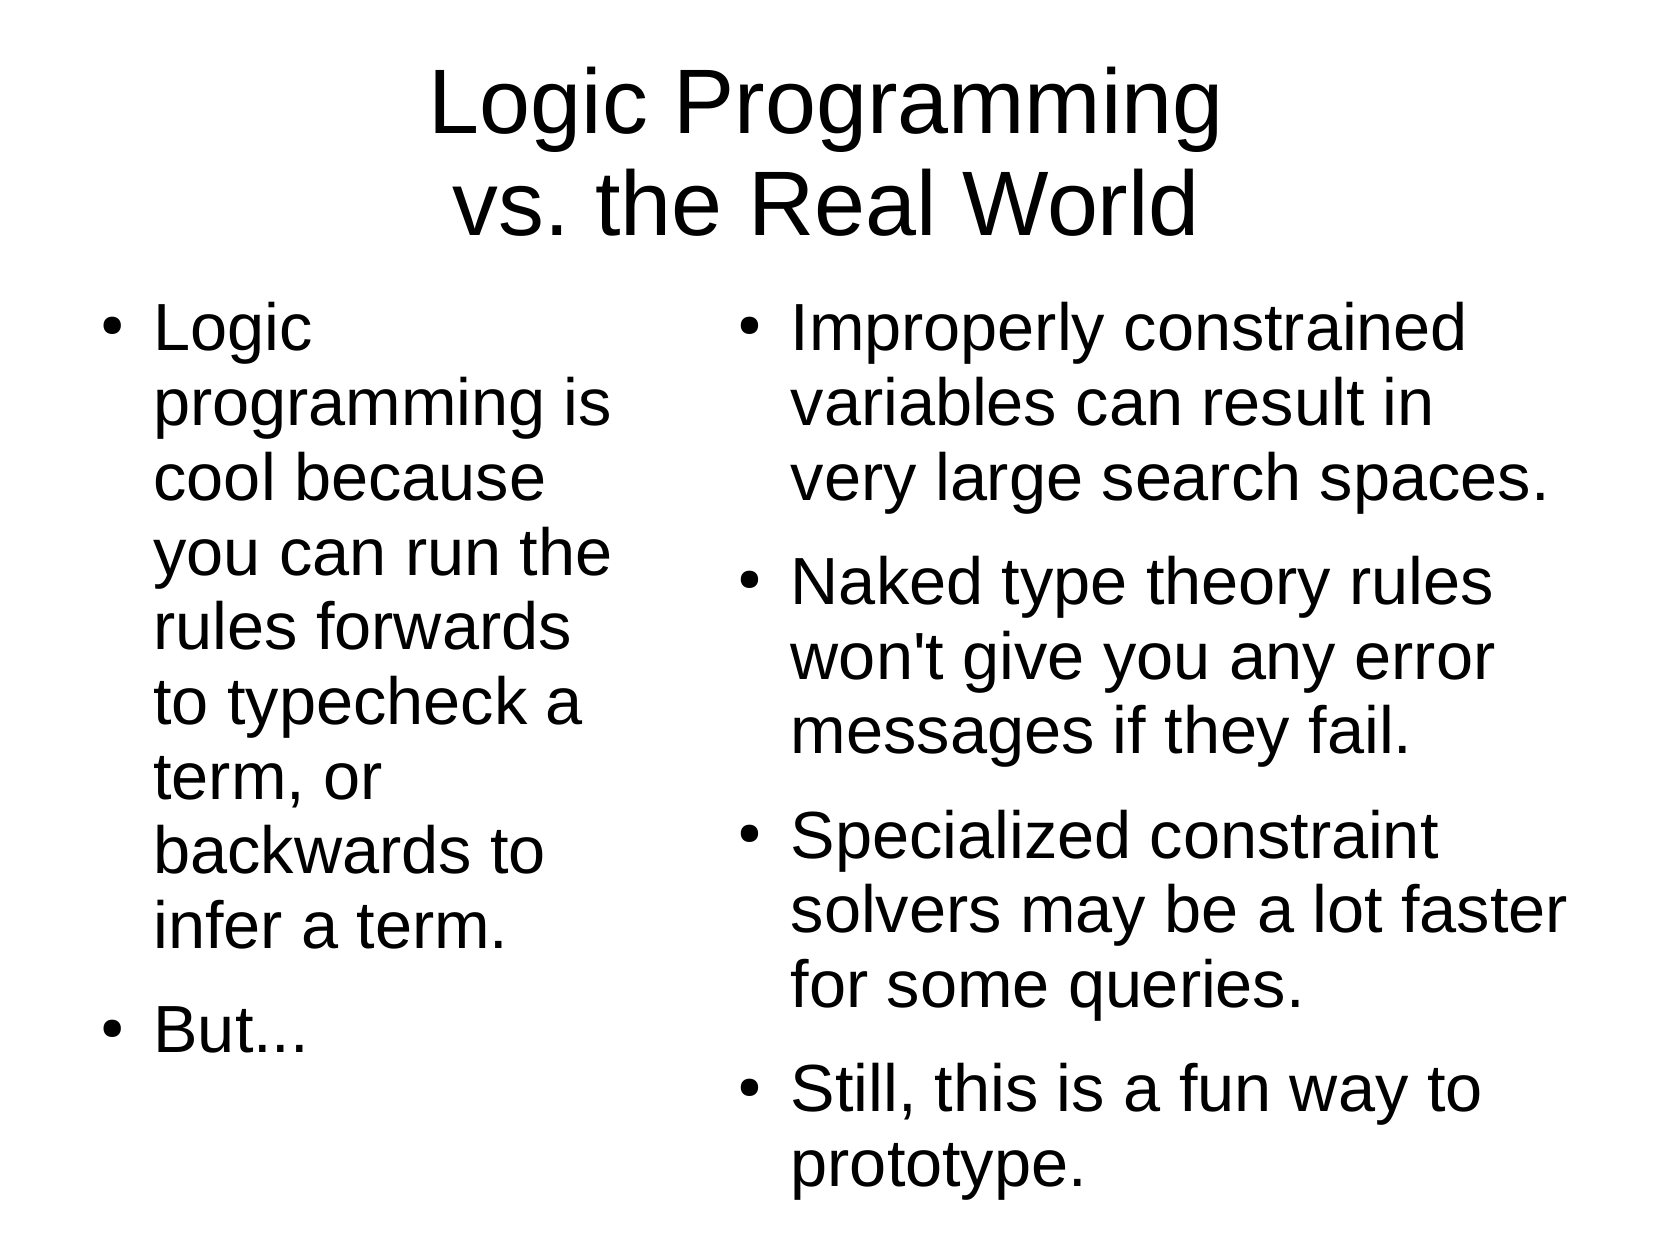

# Logic Programming vs. the Real World
Logic programming is cool because you can run the rules forwards to typecheck a term, or backwards to infer a term.
But...
Improperly constrained variables can result in very large search spaces.
Naked type theory rules won't give you any error messages if they fail.
Specialized constraint solvers may be a lot faster for some queries.
Still, this is a fun way to prototype.